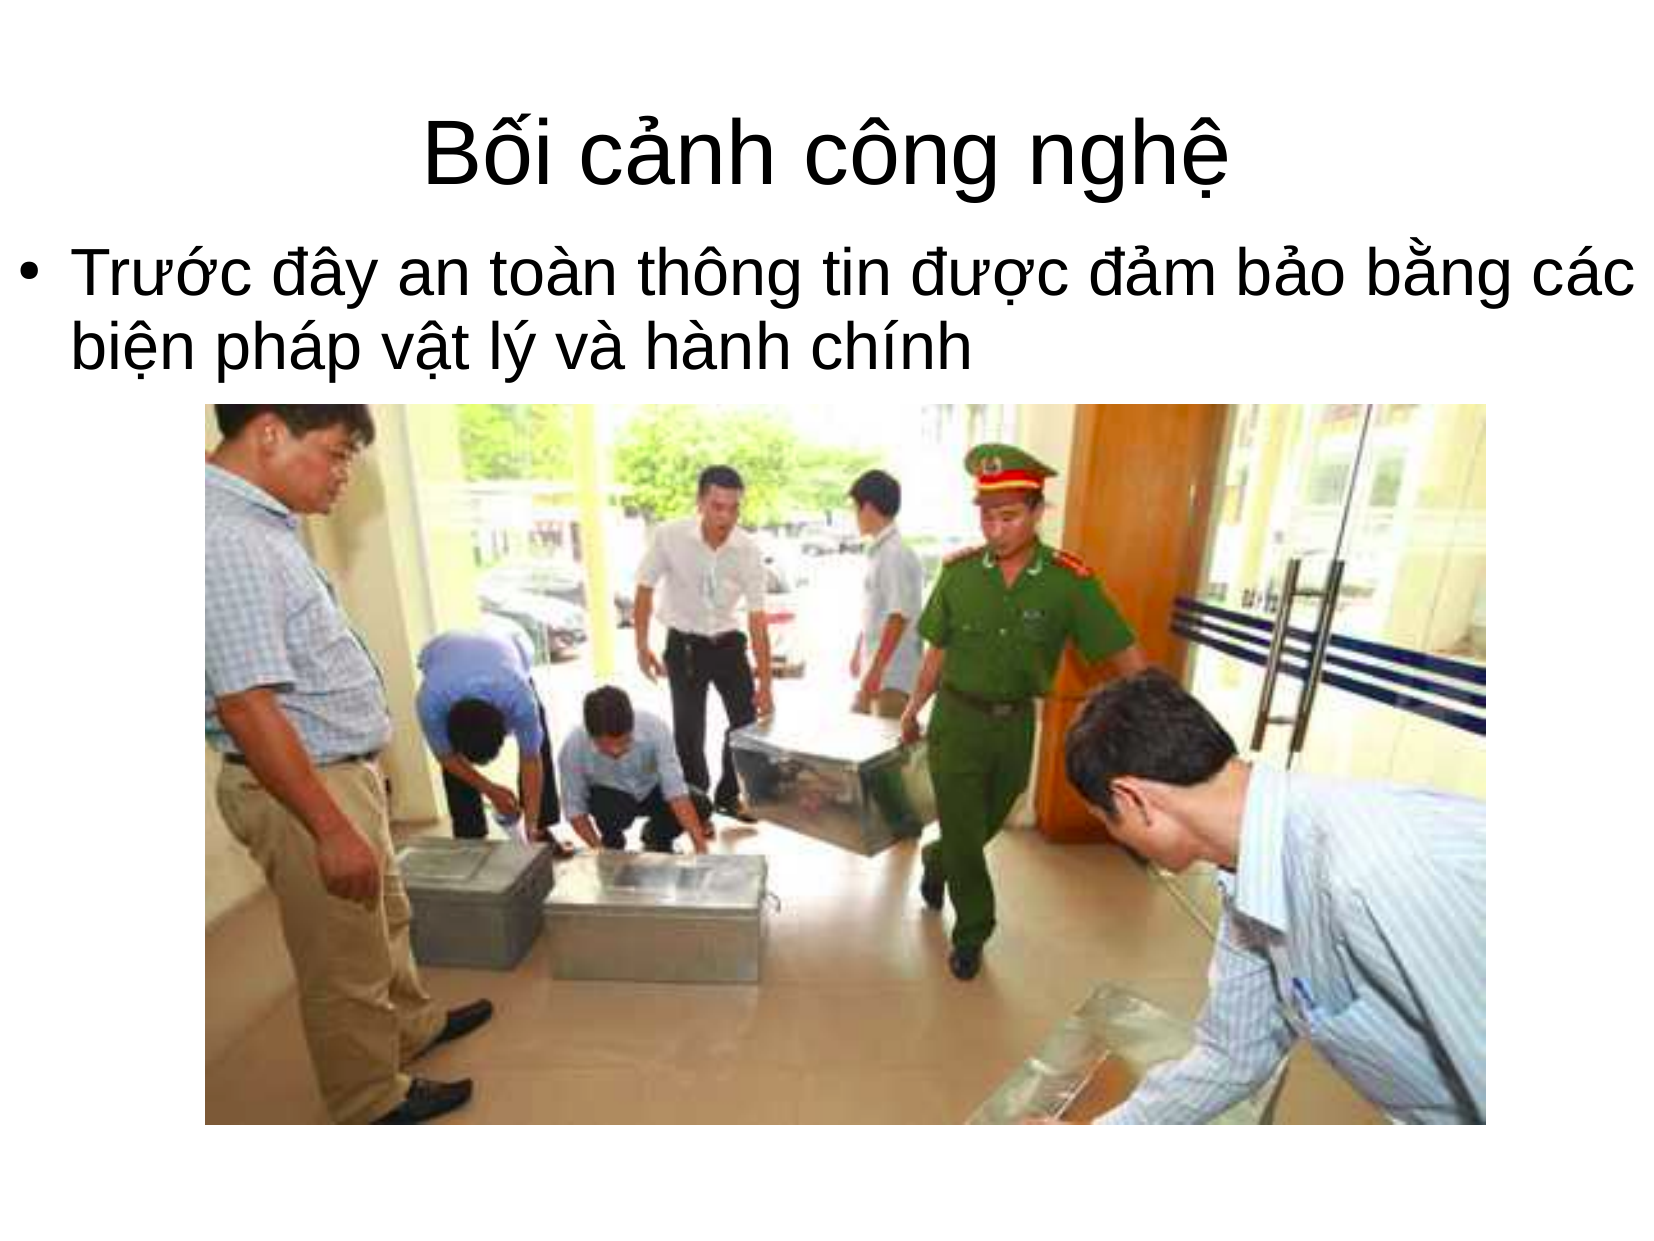

# Bối cảnh công nghệ
Trước đây an toàn thông tin được đảm bảo bằng các biện pháp vật lý và hành chính